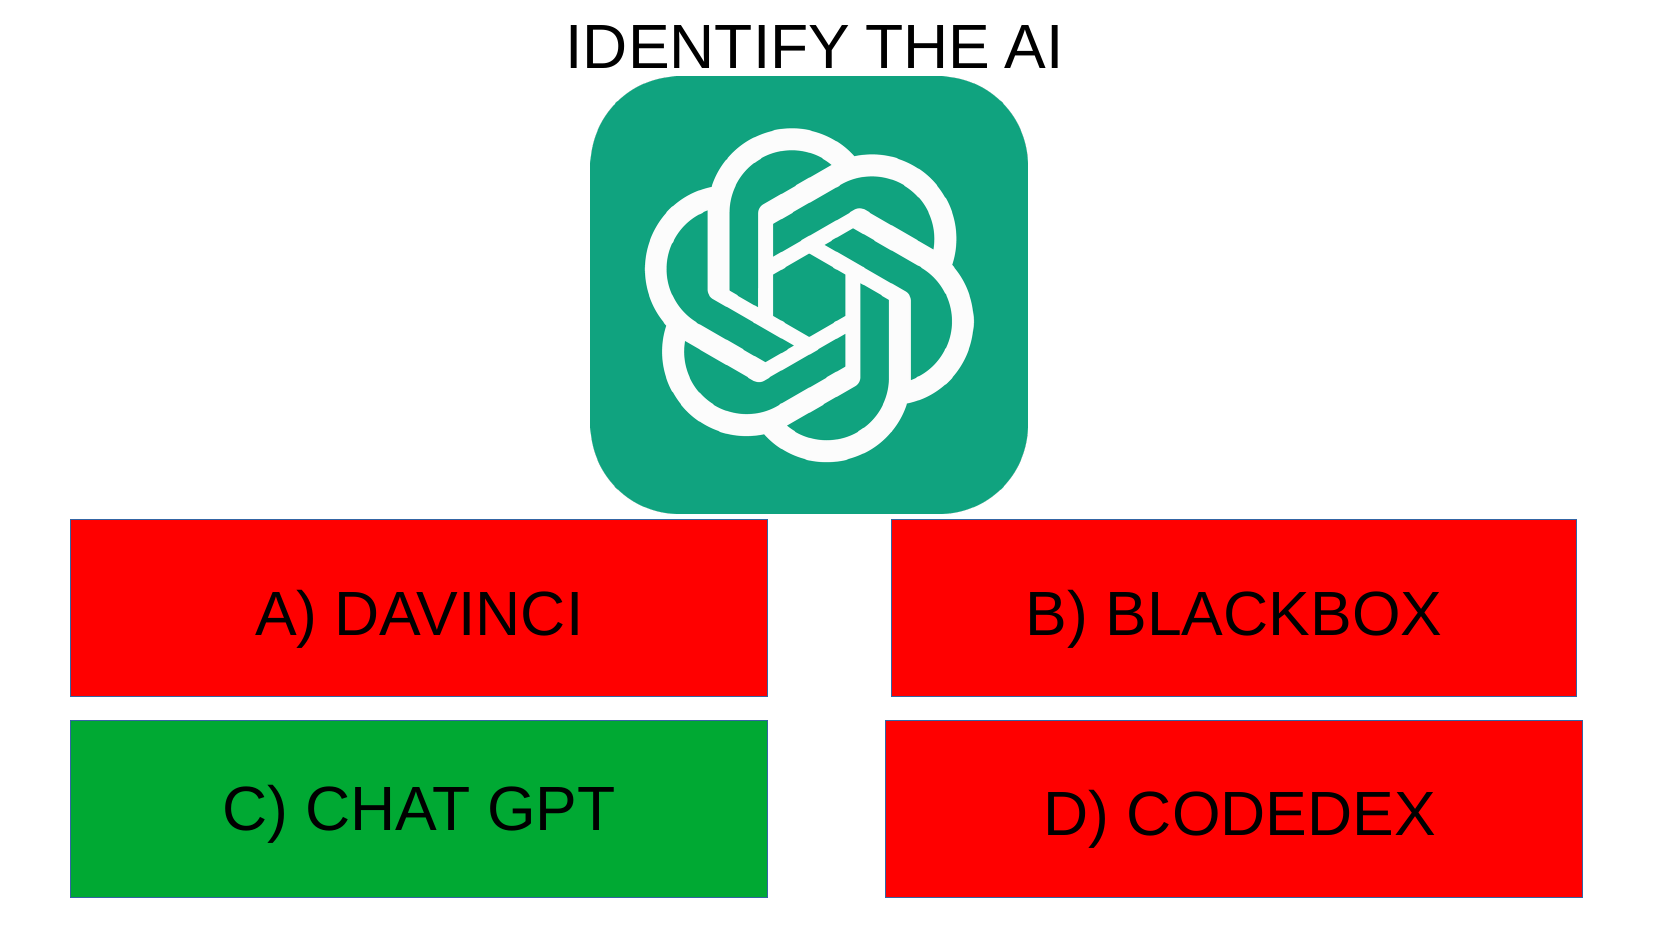

# IDENTIFY THE AI
A) DAVINCI
B) BLACKBOX
C) CHAT GPT
D) CODEDEX